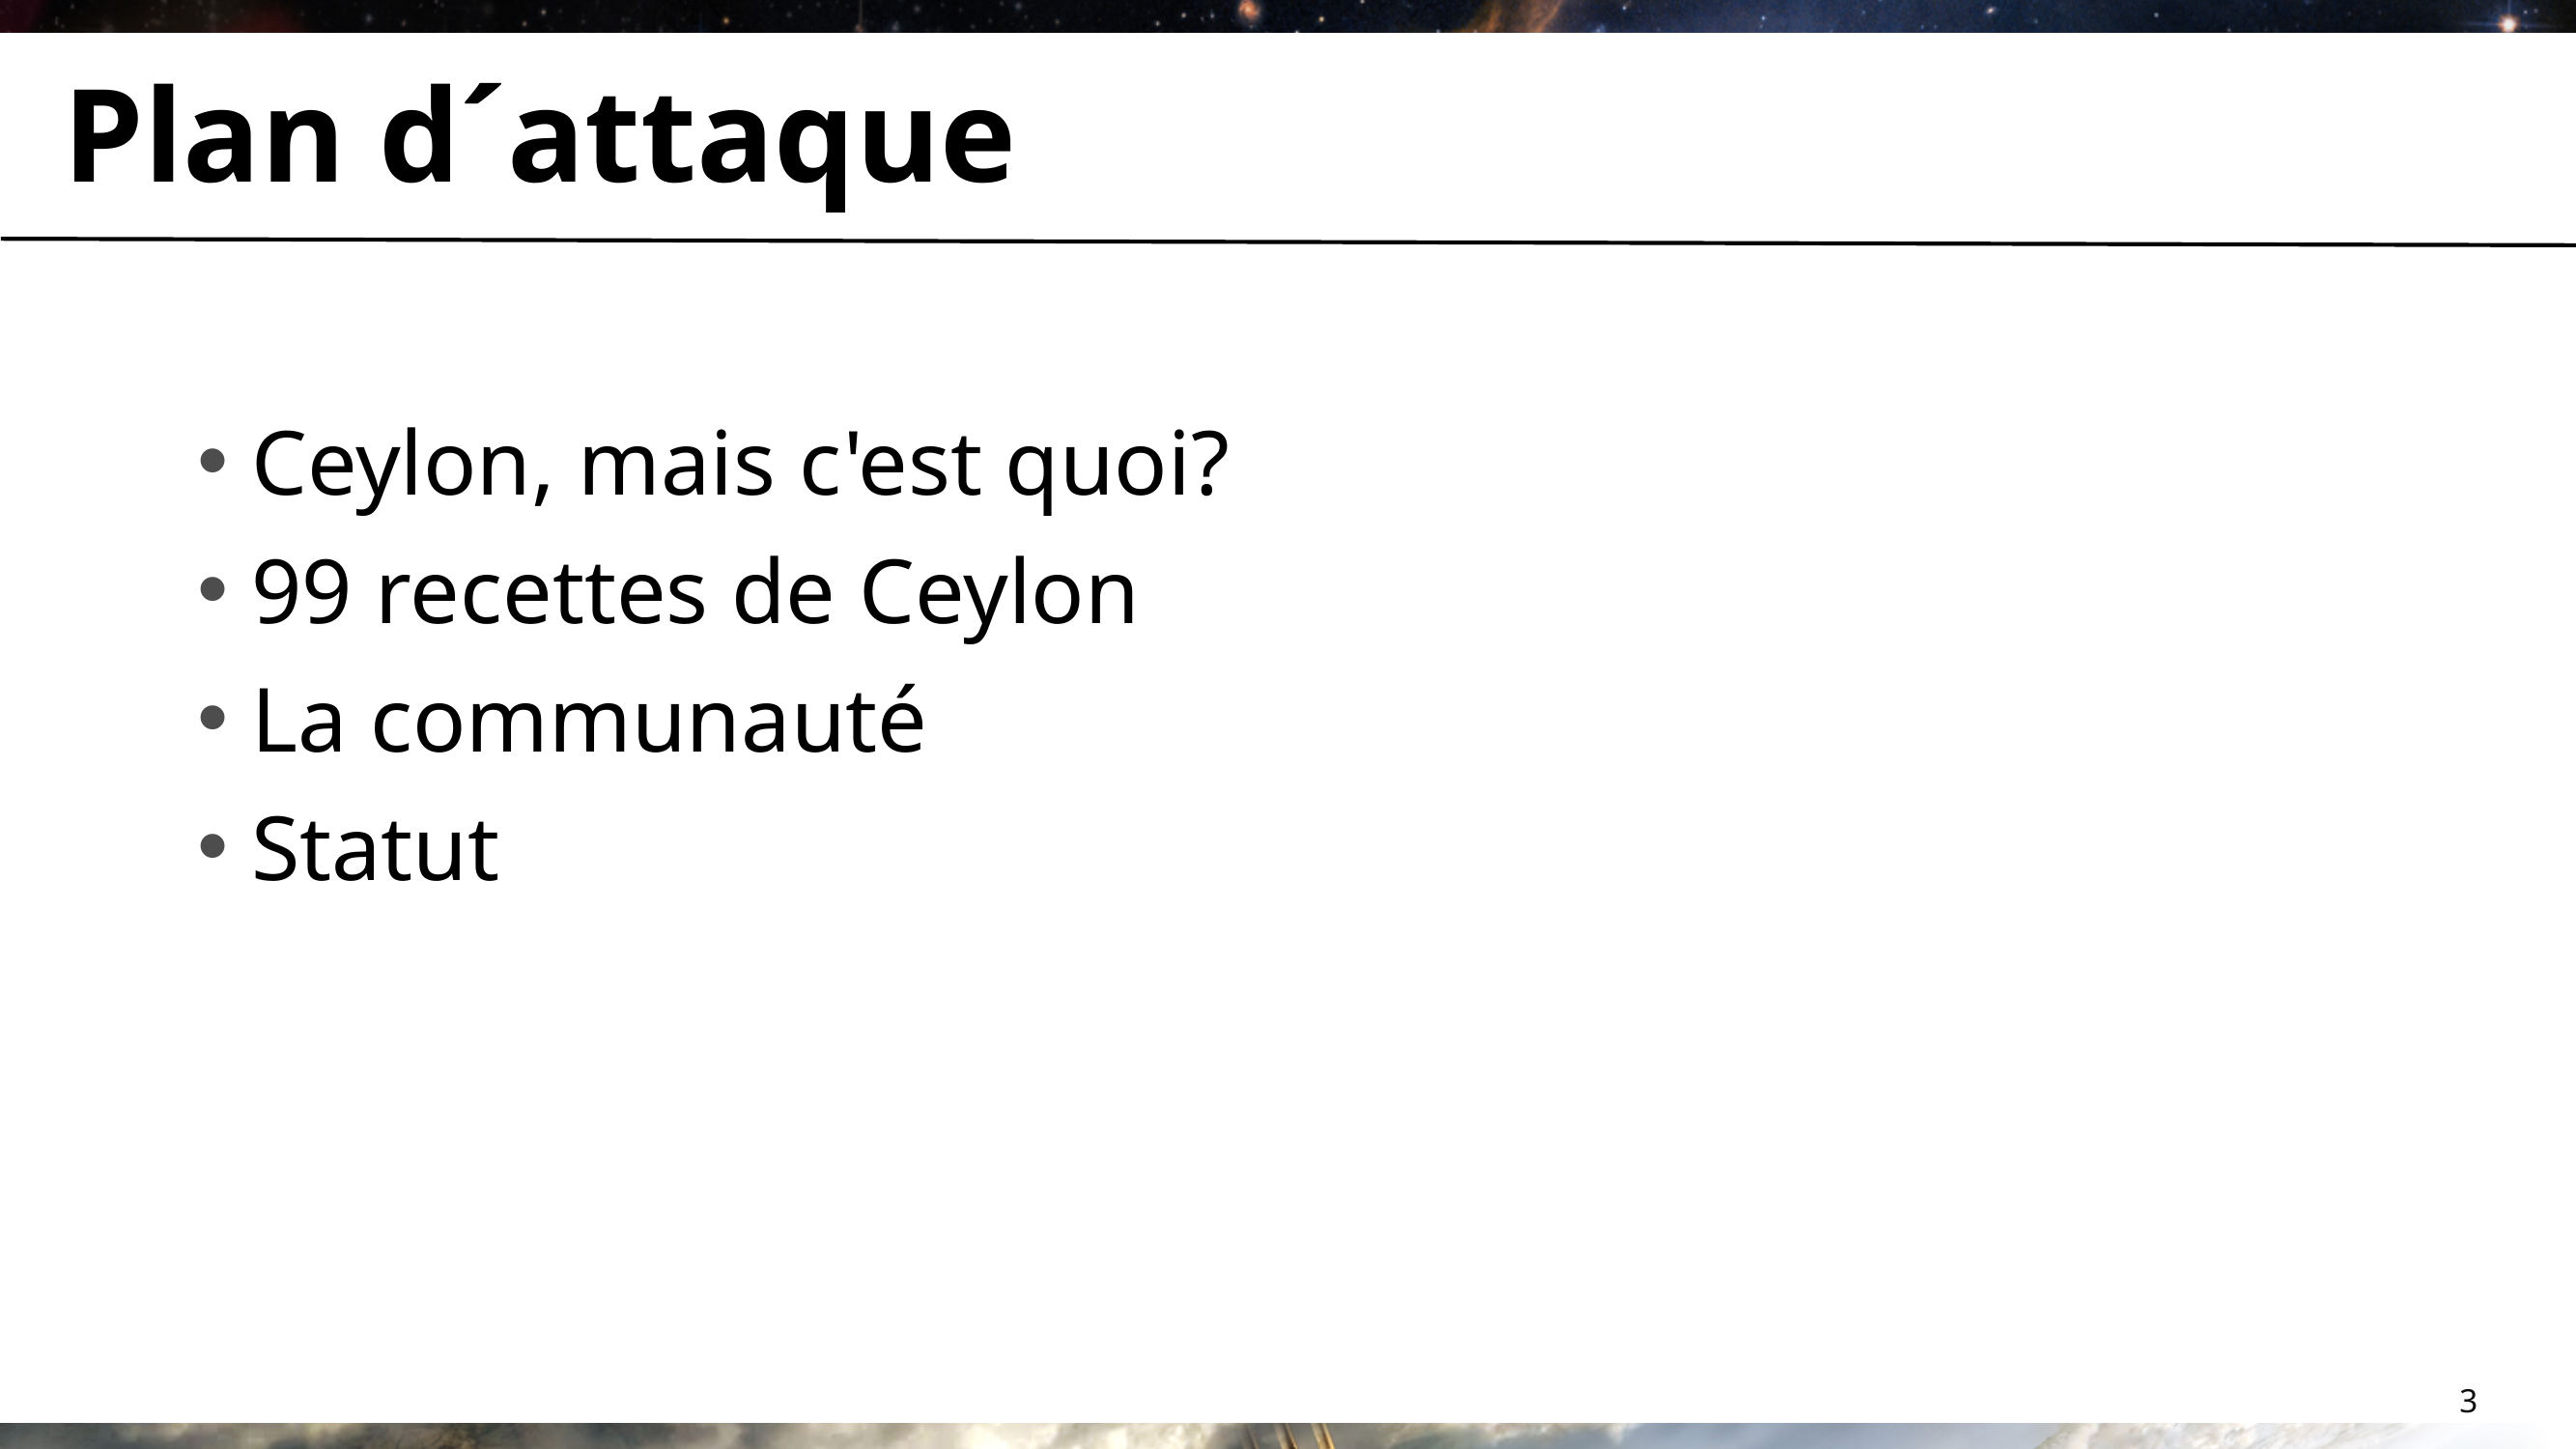

# Plan d´attaque
Ceylon, mais c'est quoi?
99 recettes de Ceylon
La communauté
Statut